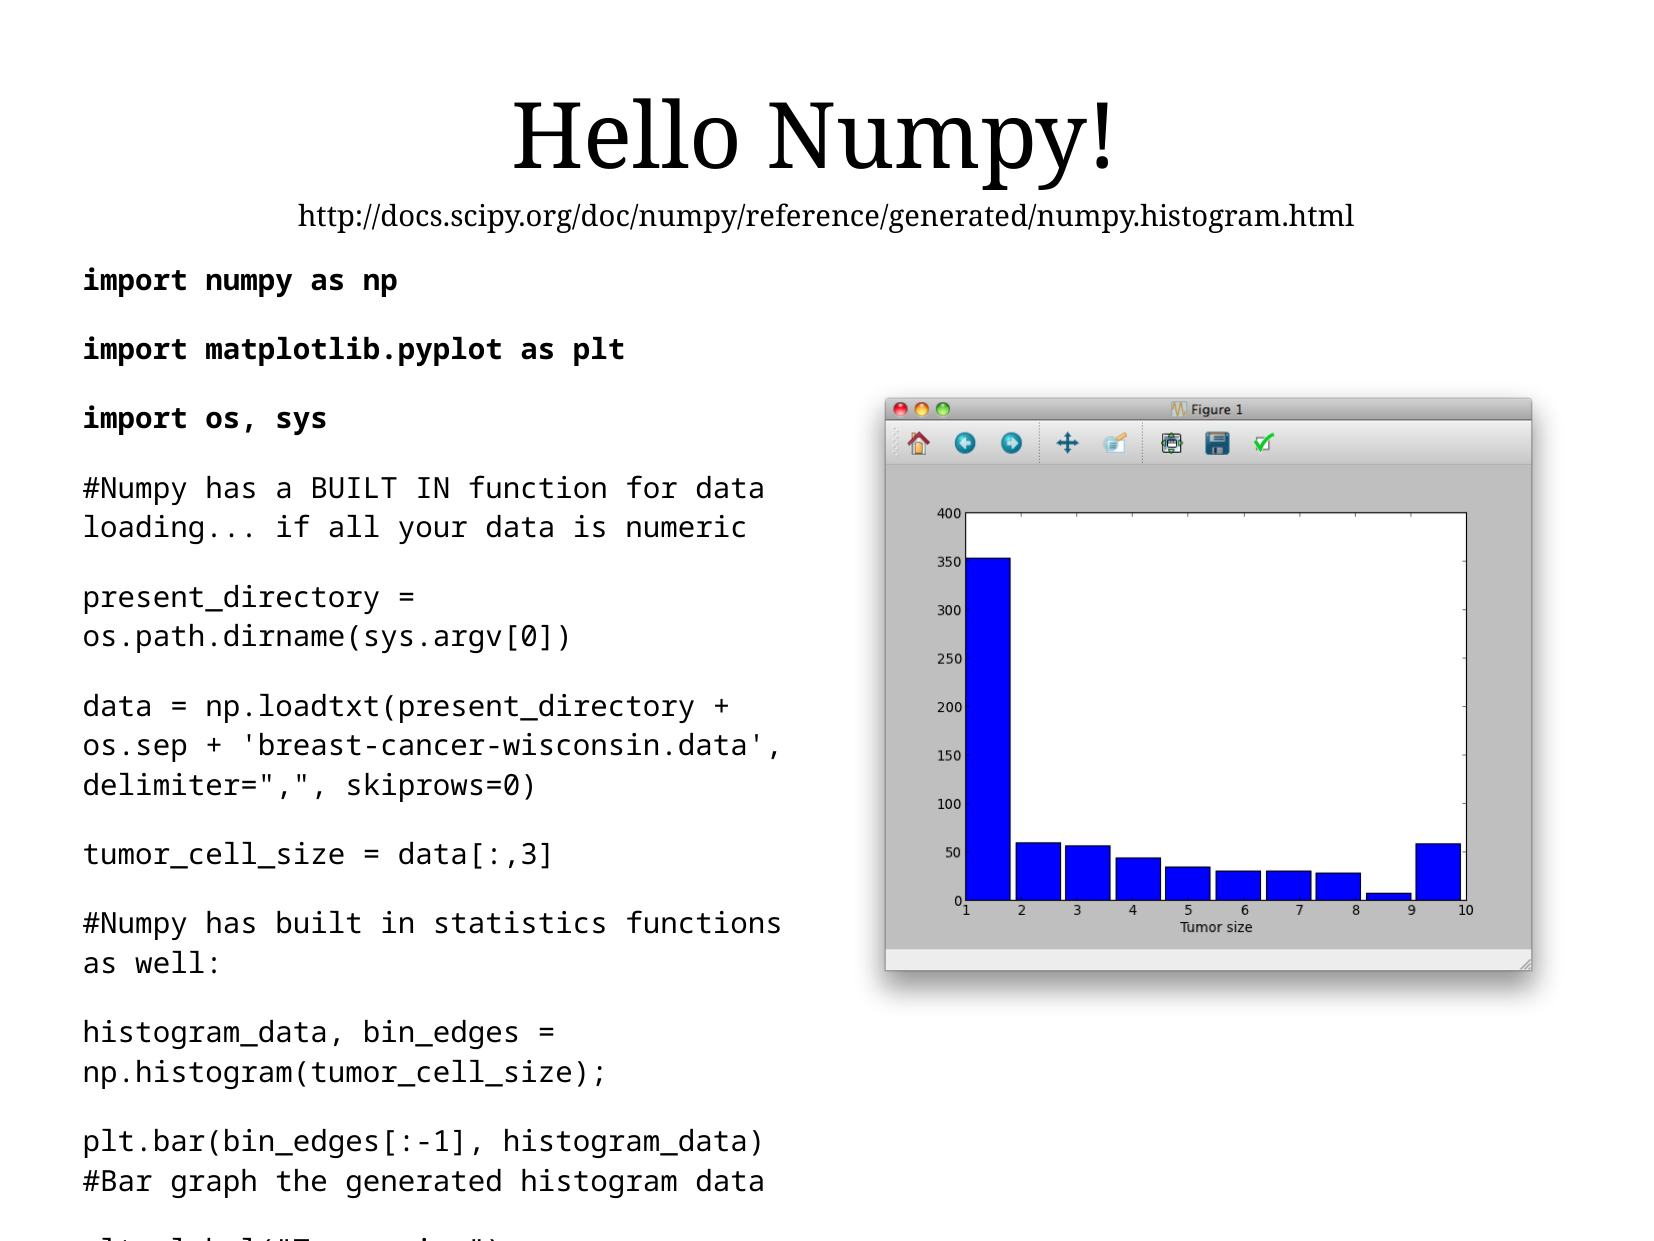

# Hello Numpy! http://docs.scipy.org/doc/numpy/reference/generated/numpy.histogram.html
import numpy as np
import matplotlib.pyplot as plt
import os, sys
#Numpy has a BUILT IN function for data loading... if all your data is numeric
present_directory = os.path.dirname(sys.argv[0])
data = np.loadtxt(present_directory + os.sep + 'breast-cancer-wisconsin.data', delimiter=",", skiprows=0)
tumor_cell_size = data[:,3]
#Numpy has built in statistics functions as well:
histogram_data, bin_edges = np.histogram(tumor_cell_size);
plt.bar(bin_edges[:-1], histogram_data) #Bar graph the generated histogram data
plt.xlabel("Tumor size")
plt.xlim(min(bin_edges), max(bin_edges))
plt.show()